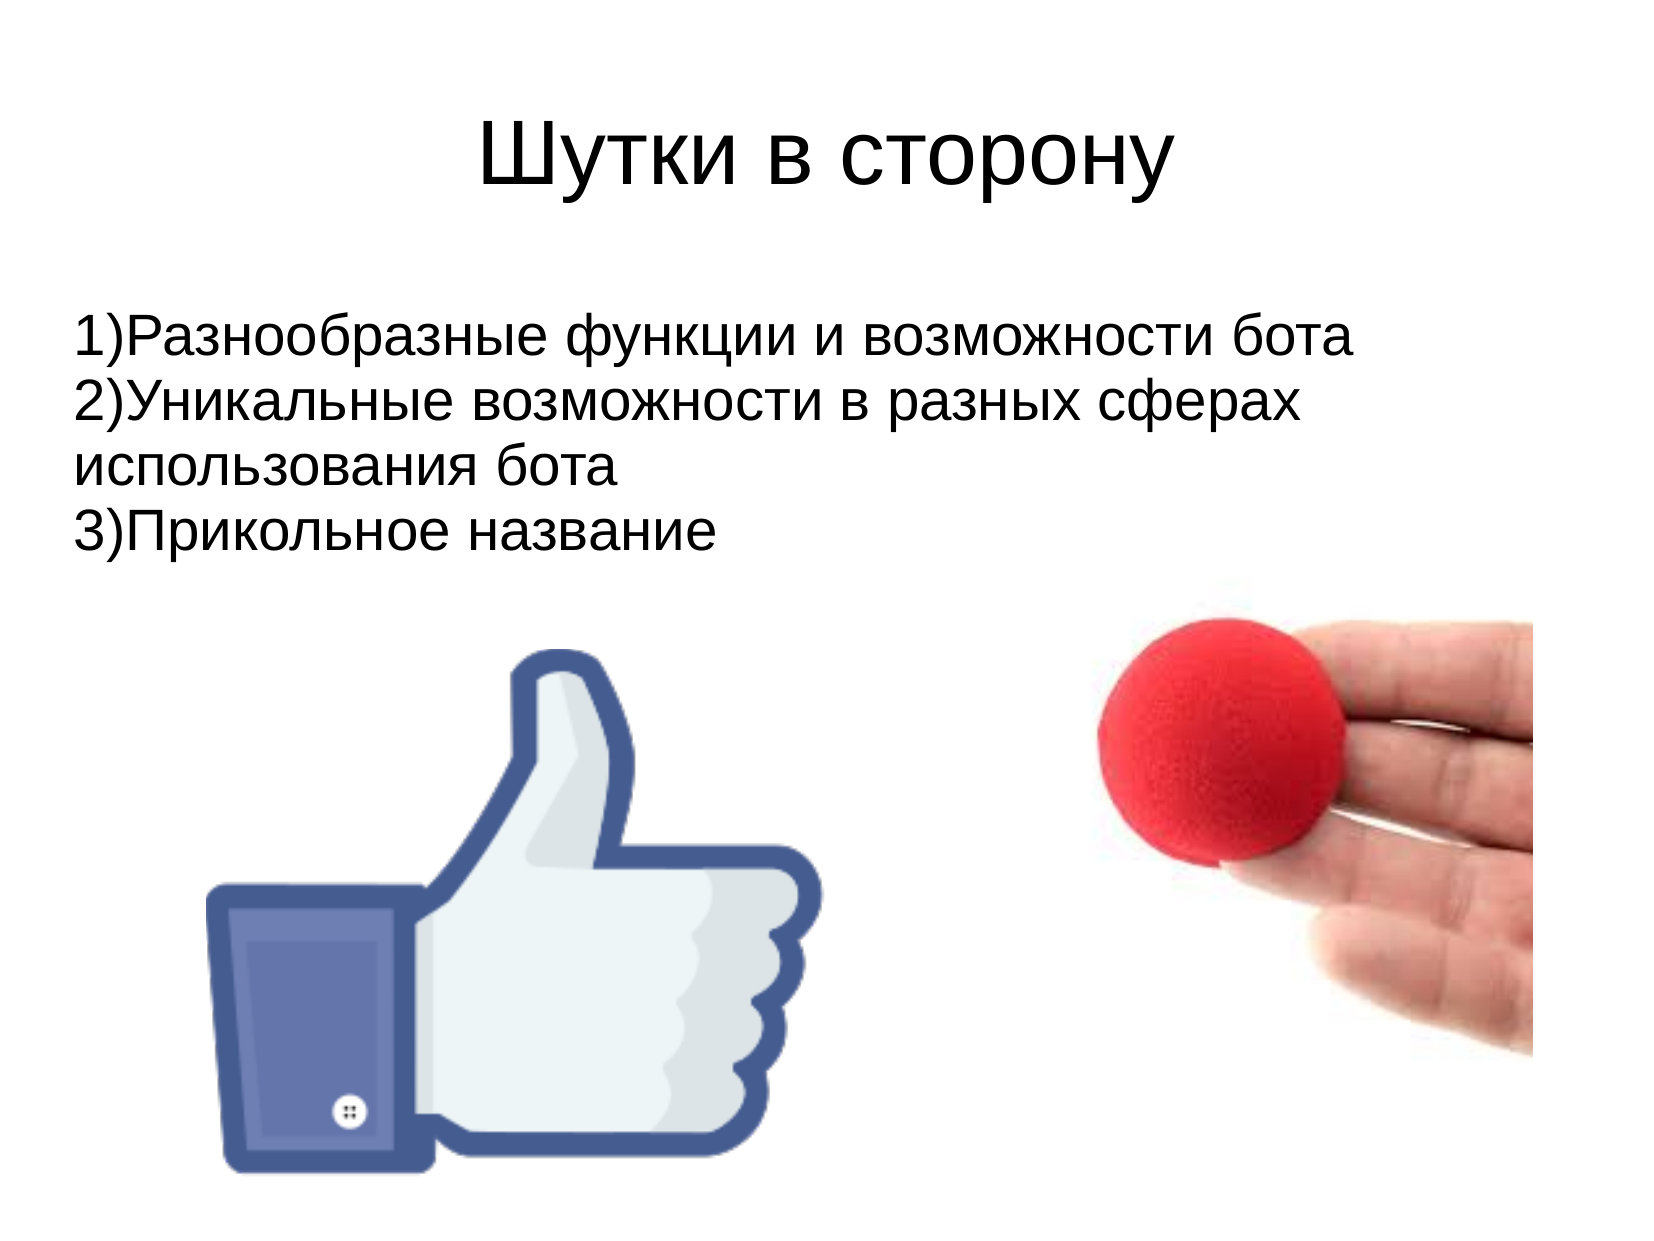

# Шутки в сторону
1)Разнообразные функции и возможности бота
2)Уникальные возможности в разных сферах использования бота
3)Прикольное название